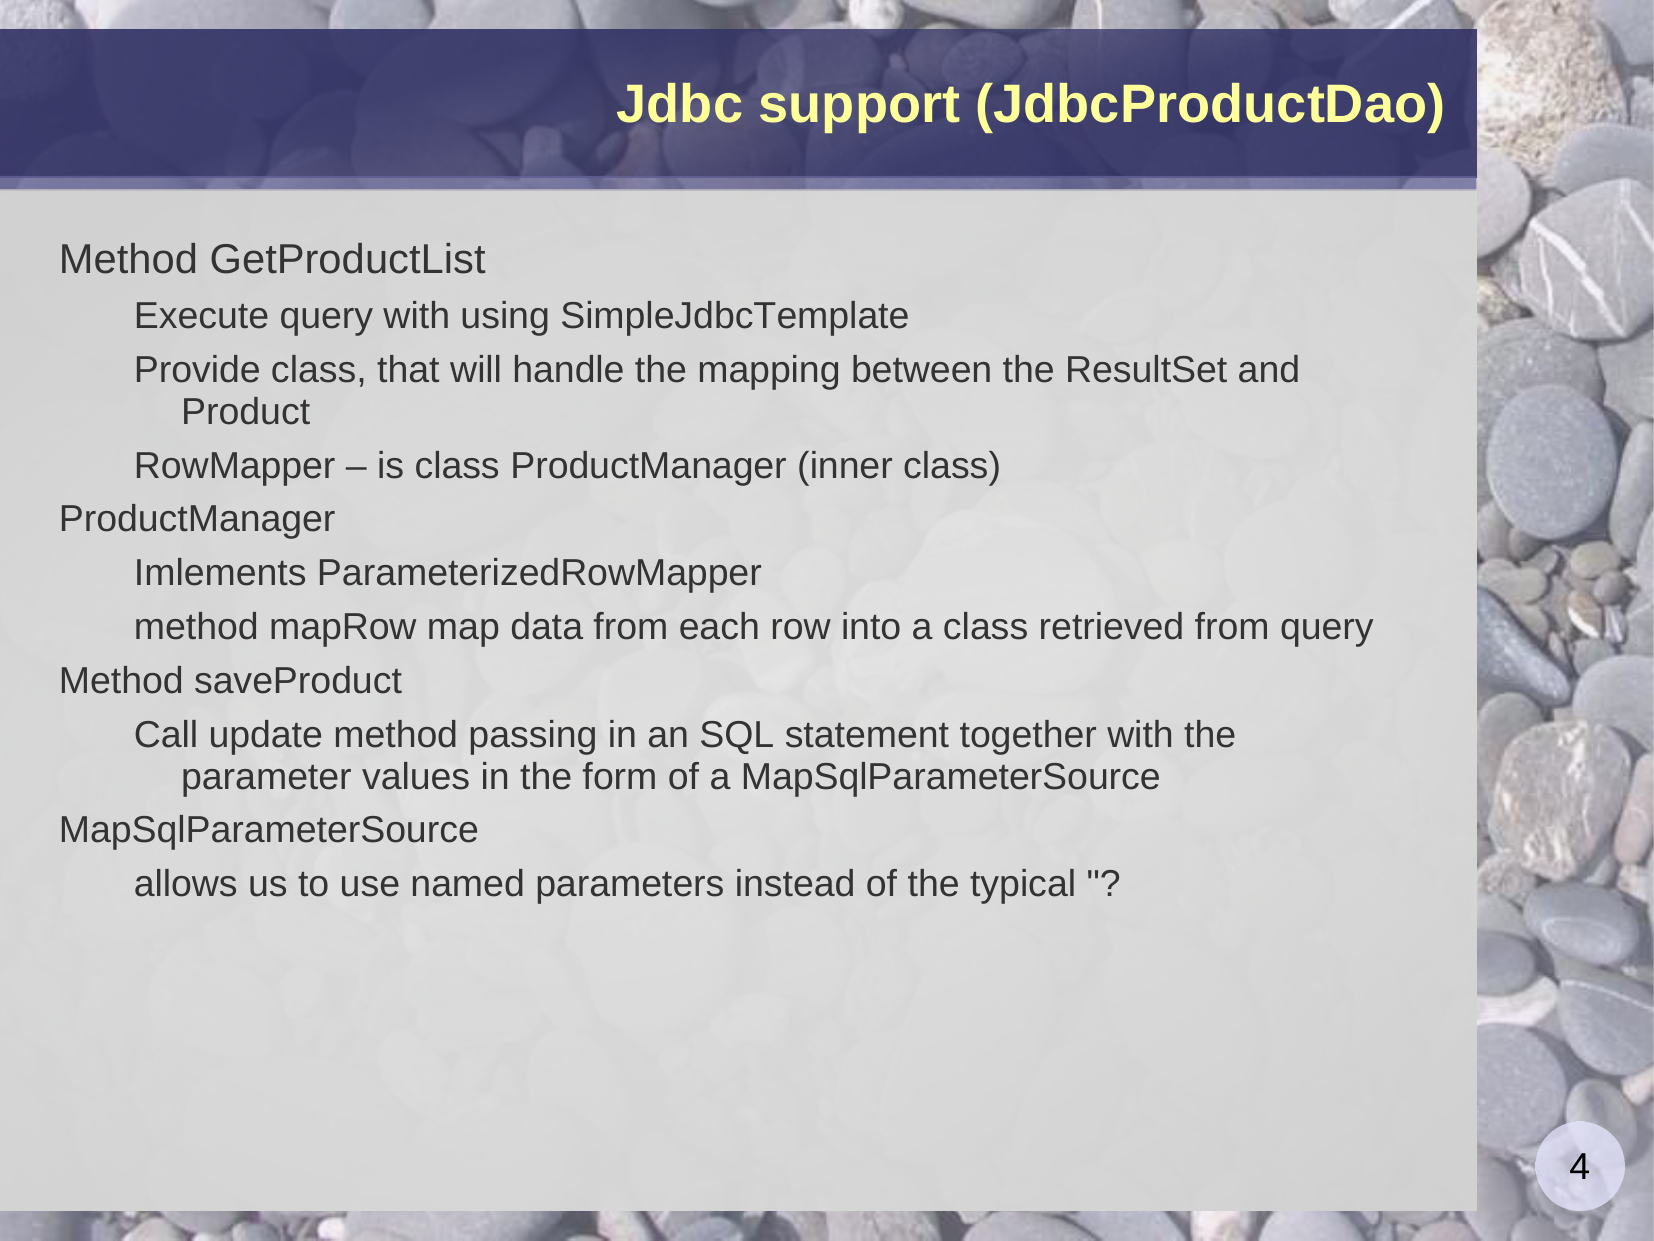

# Jdbc support (JdbcProductDao)
Method GetProductList
Execute query with using SimpleJdbcTemplate
Provide class, that will handle the mapping between the ResultSet and Product
RowMapper – is class ProductManager (inner class)
ProductManager
Imlements ParameterizedRowMapper
method mapRow map data from each row into a class retrieved from query
Method saveProduct
Call update method passing in an SQL statement together with the parameter values in the form of a MapSqlParameterSource
MapSqlParameterSource
allows us to use named parameters instead of the typical "?